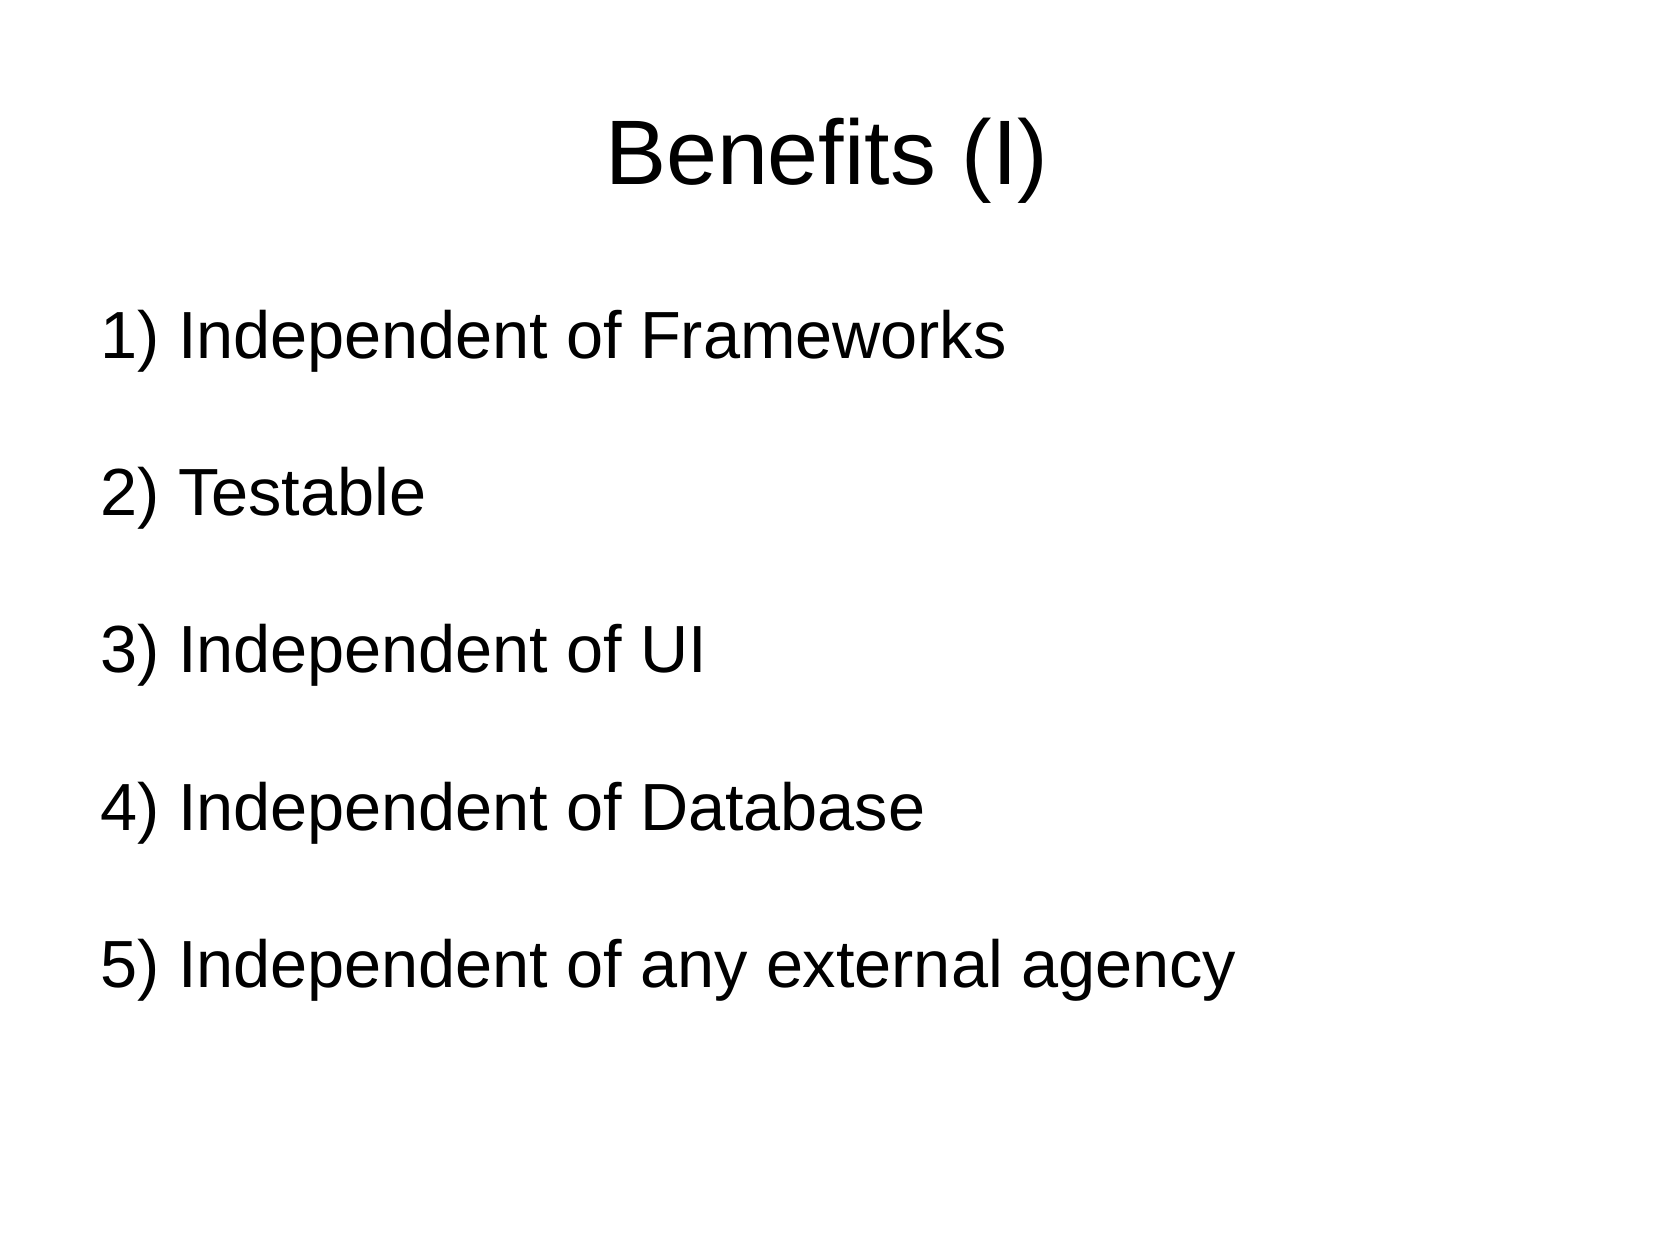

# Benefits (I)
 Independent of Frameworks
 Testable
 Independent of UI
 Independent of Database
 Independent of any external agency